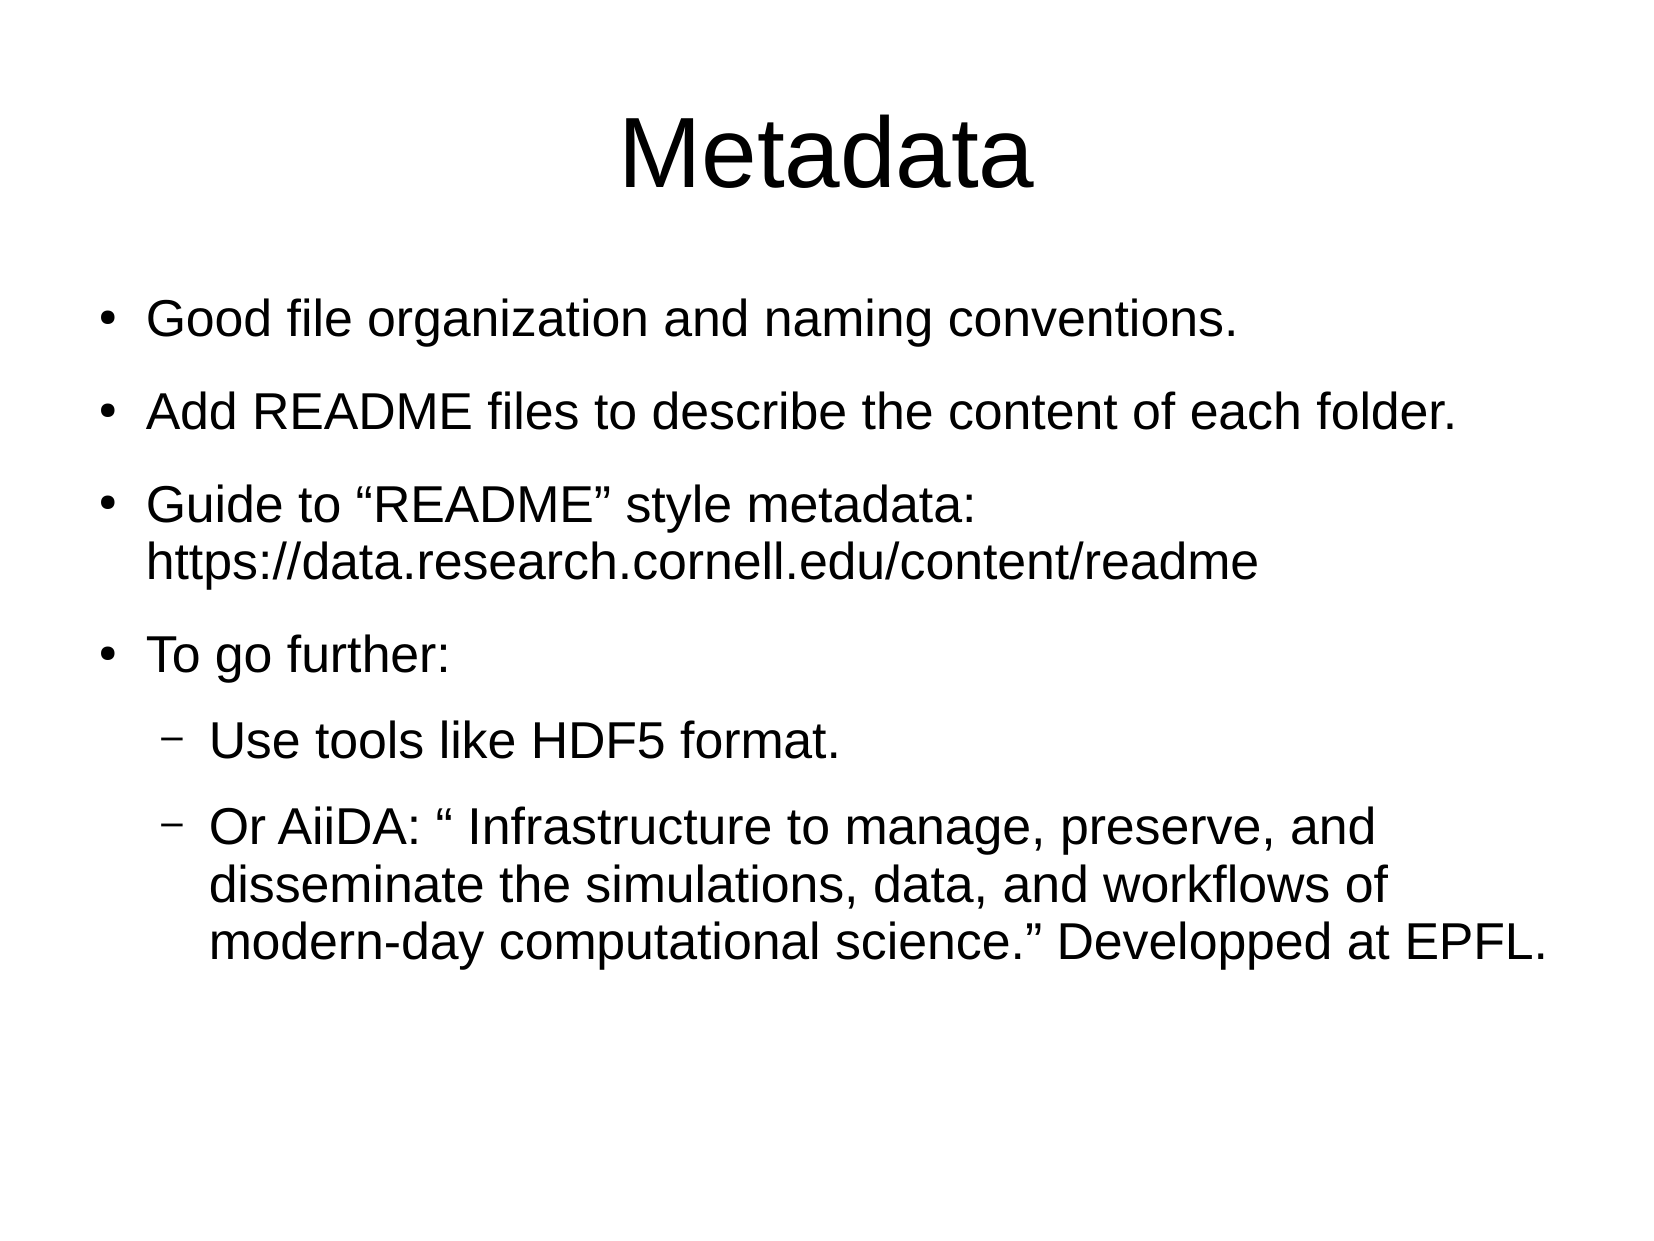

# Metadata
Good file organization and naming conventions.
Add README files to describe the content of each folder.
Guide to “README” style metadata: https://data.research.cornell.edu/content/readme
To go further:
Use tools like HDF5 format.
Or AiiDA: “ Infrastructure to manage, preserve, and disseminate the simulations, data, and workflows of modern-day computational science.” Developped at EPFL.